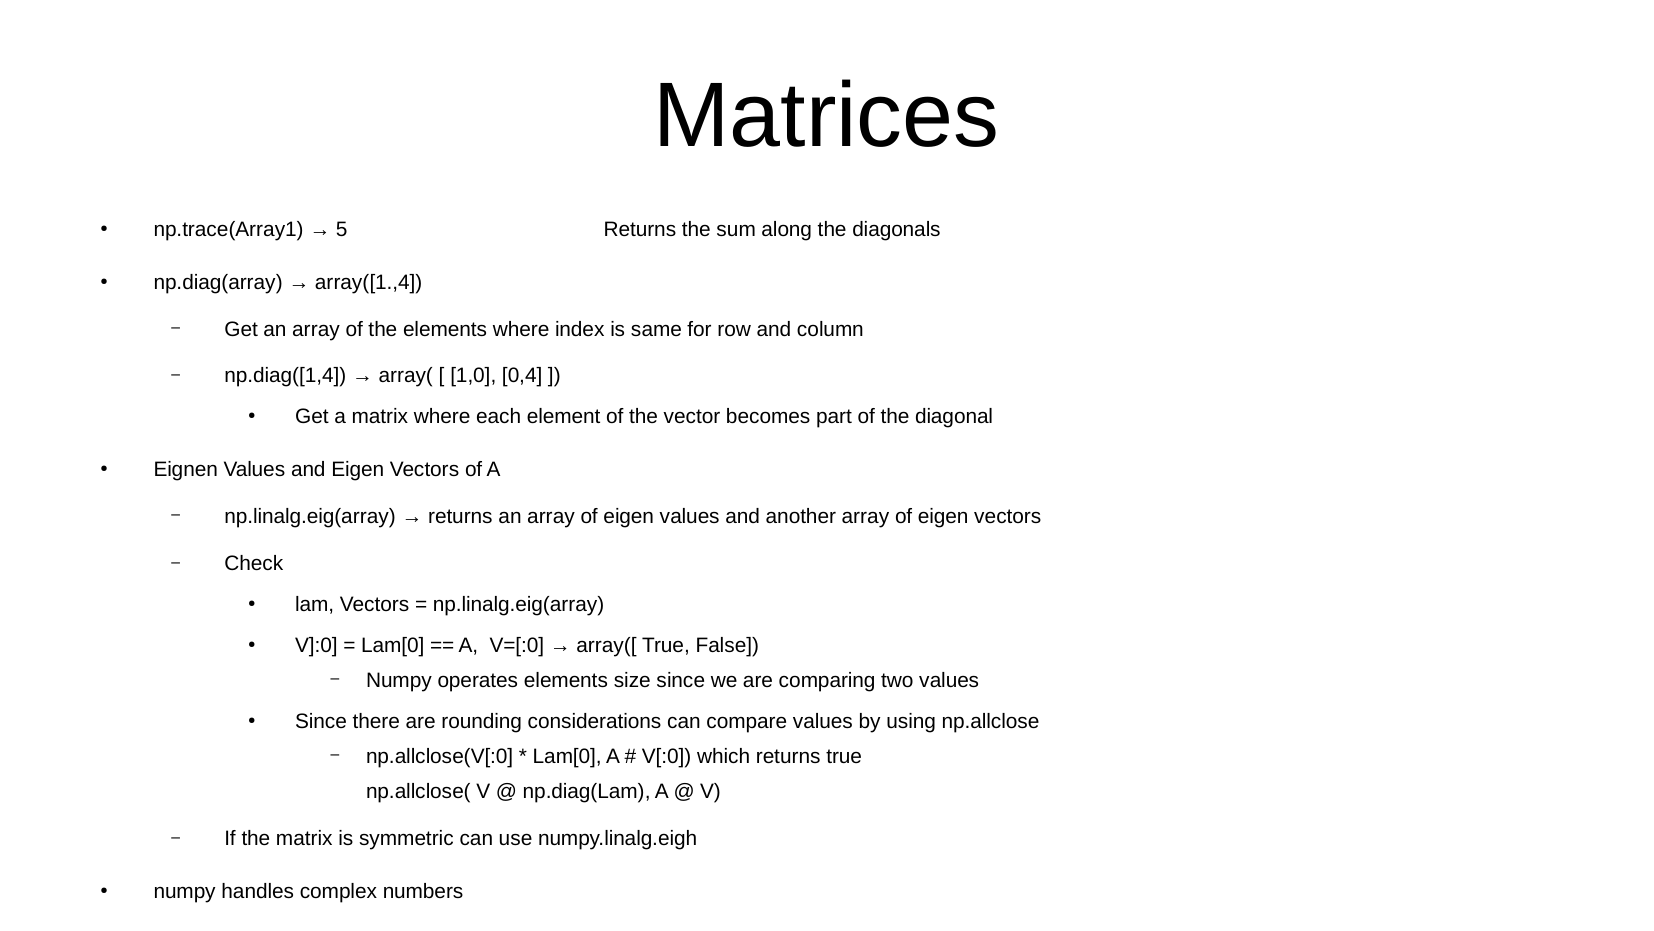

# Matrices
np.trace(Array1) → 5				Returns the sum along the diagonals
np.diag(array) → array([1.,4])
Get an array of the elements where index is same for row and column
np.diag([1,4]) → array( [ [1,0], [0,4] ])
Get a matrix where each element of the vector becomes part of the diagonal
Eignen Values and Eigen Vectors of A
np.linalg.eig(array) → returns an array of eigen values and another array of eigen vectors
Check
lam, Vectors = np.linalg.eig(array)
V]:0] = Lam[0] == A, V=[:0] → array([ True, False])
Numpy operates elements size since we are comparing two values
Since there are rounding considerations can compare values by using np.allclose
np.allclose(V[:0] * Lam[0], A # V[:0]) which returns true
np.allclose( V @ np.diag(Lam), A @ V)
If the matrix is symmetric can use numpy.linalg.eigh
numpy handles complex numbers